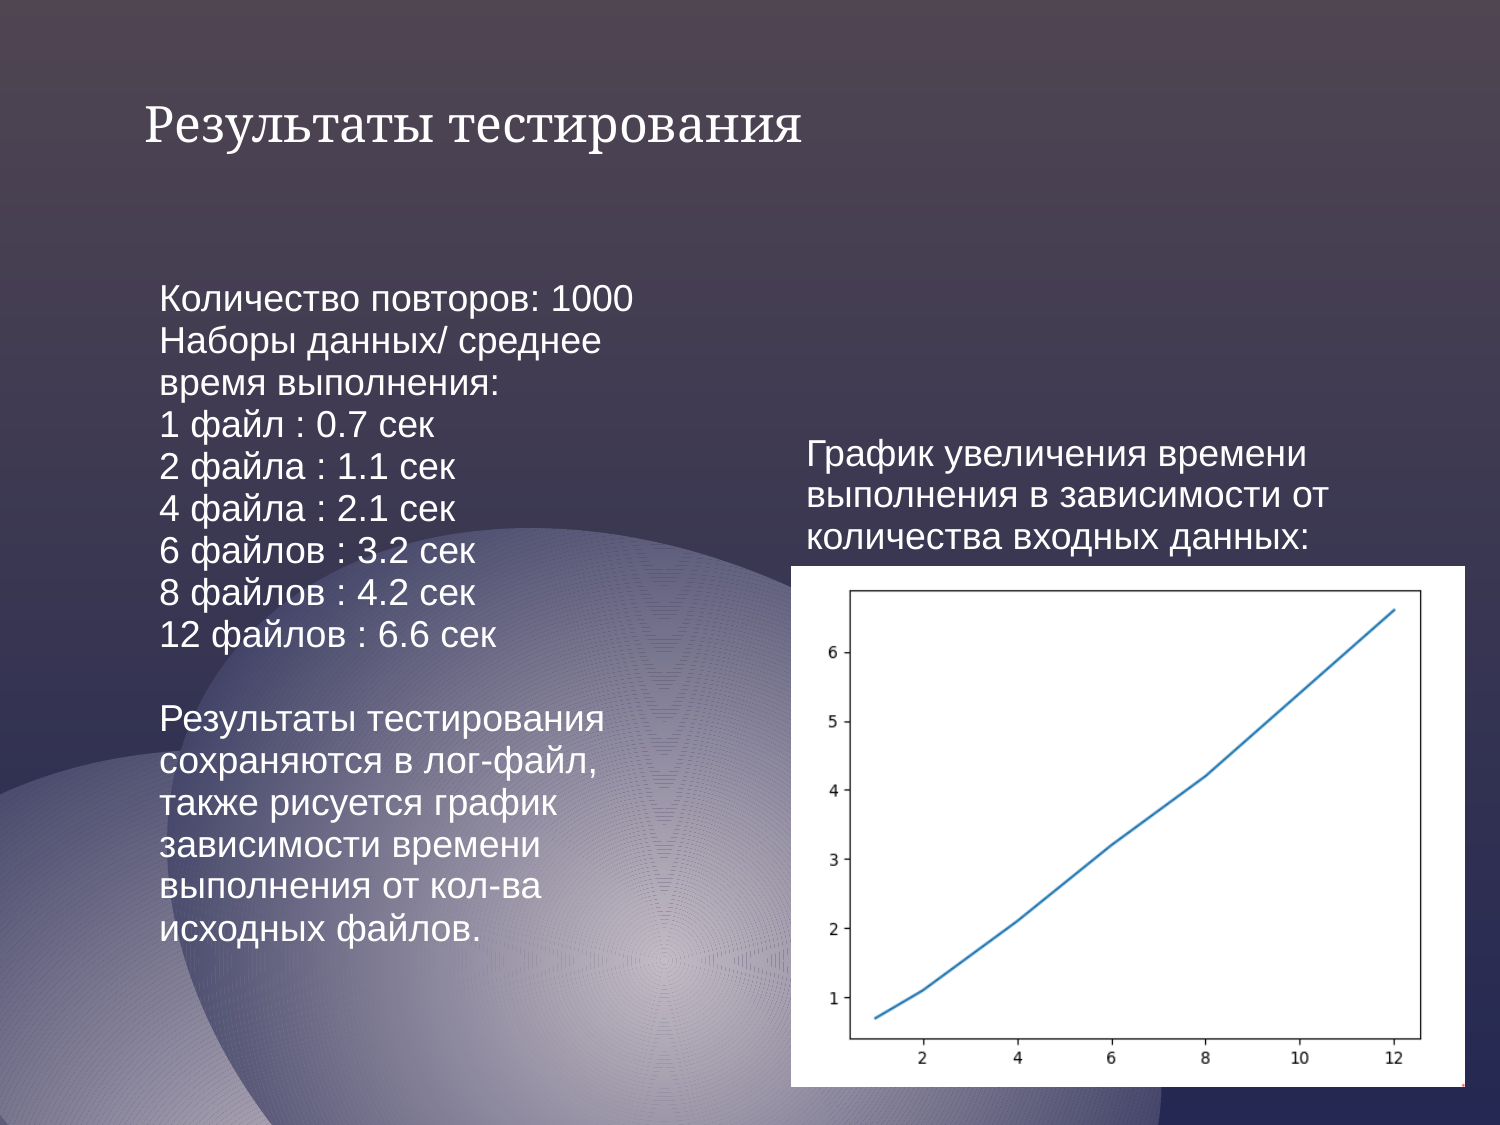

# Результаты тестирования
Количество повторов: 1000
Наборы данных/ среднее время выполнения:
1 файл : 0.7 сек
2 файла : 1.1 сек
4 файла : 2.1 сек
6 файлов : 3.2 сек
8 файлов : 4.2 сек
12 файлов : 6.6 сек
Результаты тестирования сохраняются в лог-файл, также рисуется график зависимости времени выполнения от кол-ва исходных файлов.
График увеличения времени выполнения в зависимости от количества входных данных: